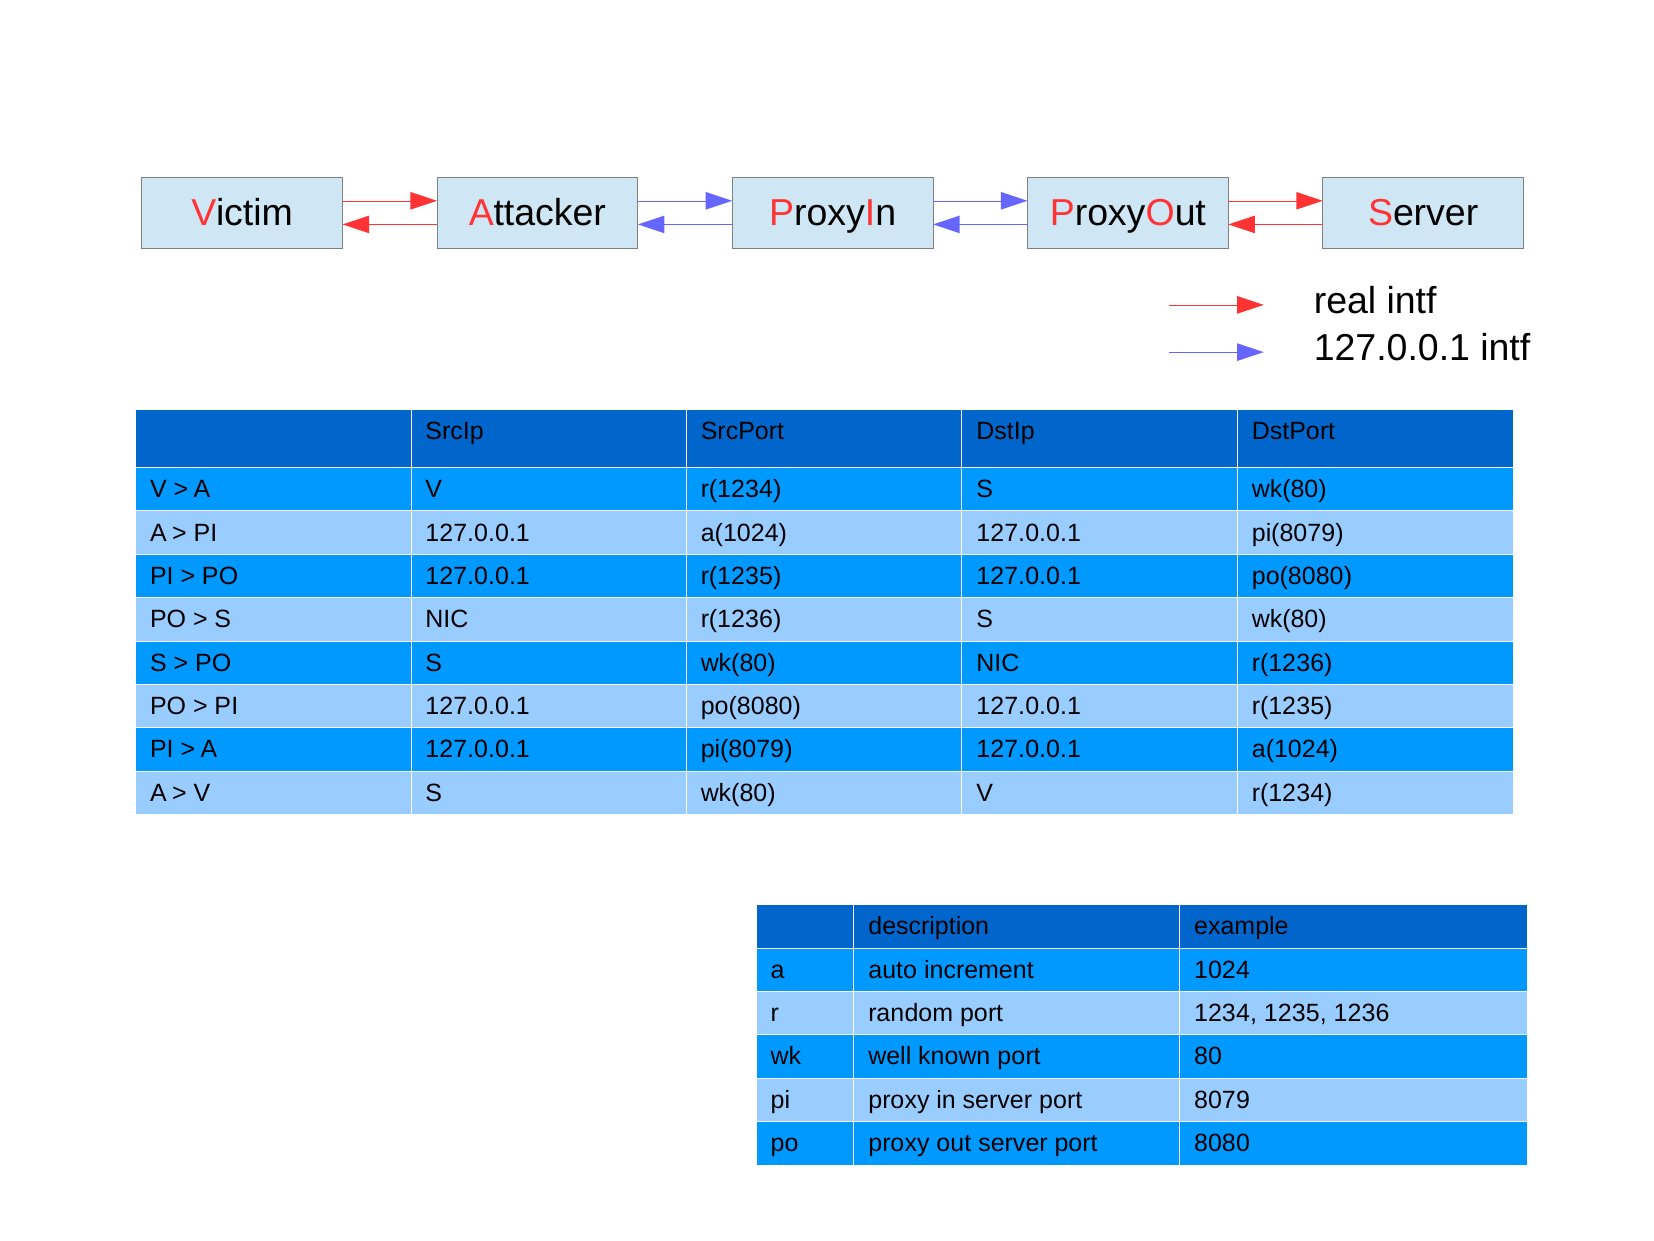

Victim
Attacker
ProxyIn
ProxyOut
Server
real intf
127.0.0.1 intf
| | SrcIp | SrcPort | DstIp | DstPort |
| --- | --- | --- | --- | --- |
| V > A | V | r(1234) | S | wk(80) |
| A > PI | 127.0.0.1 | a(1024) | 127.0.0.1 | pi(8079) |
| PI > PO | 127.0.0.1 | r(1235) | 127.0.0.1 | po(8080) |
| PO > S | NIC | r(1236) | S | wk(80) |
| S > PO | S | wk(80) | NIC | r(1236) |
| PO > PI | 127.0.0.1 | po(8080) | 127.0.0.1 | r(1235) |
| PI > A | 127.0.0.1 | pi(8079) | 127.0.0.1 | a(1024) |
| A > V | S | wk(80) | V | r(1234) |
| | description | example |
| --- | --- | --- |
| a | auto increment | 1024 |
| r | random port | 1234, 1235, 1236 |
| wk | well known port | 80 |
| pi | proxy in server port | 8079 |
| po | proxy out server port | 8080 |